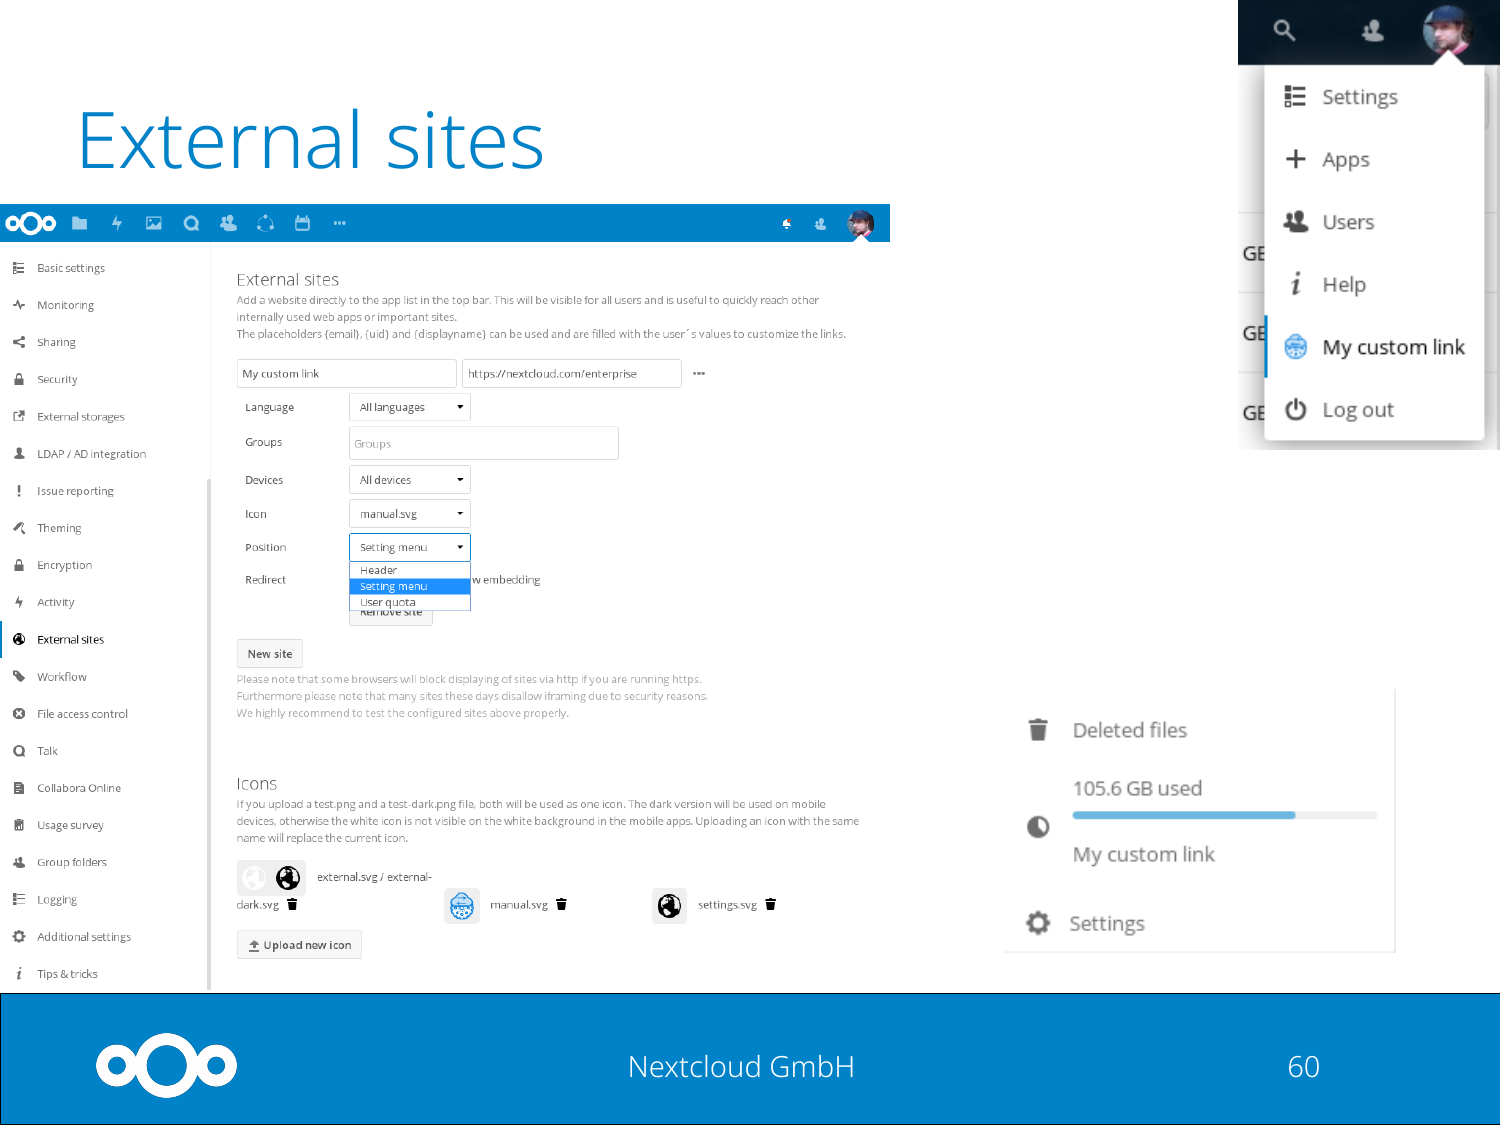

# External sites
© struktur AG
60